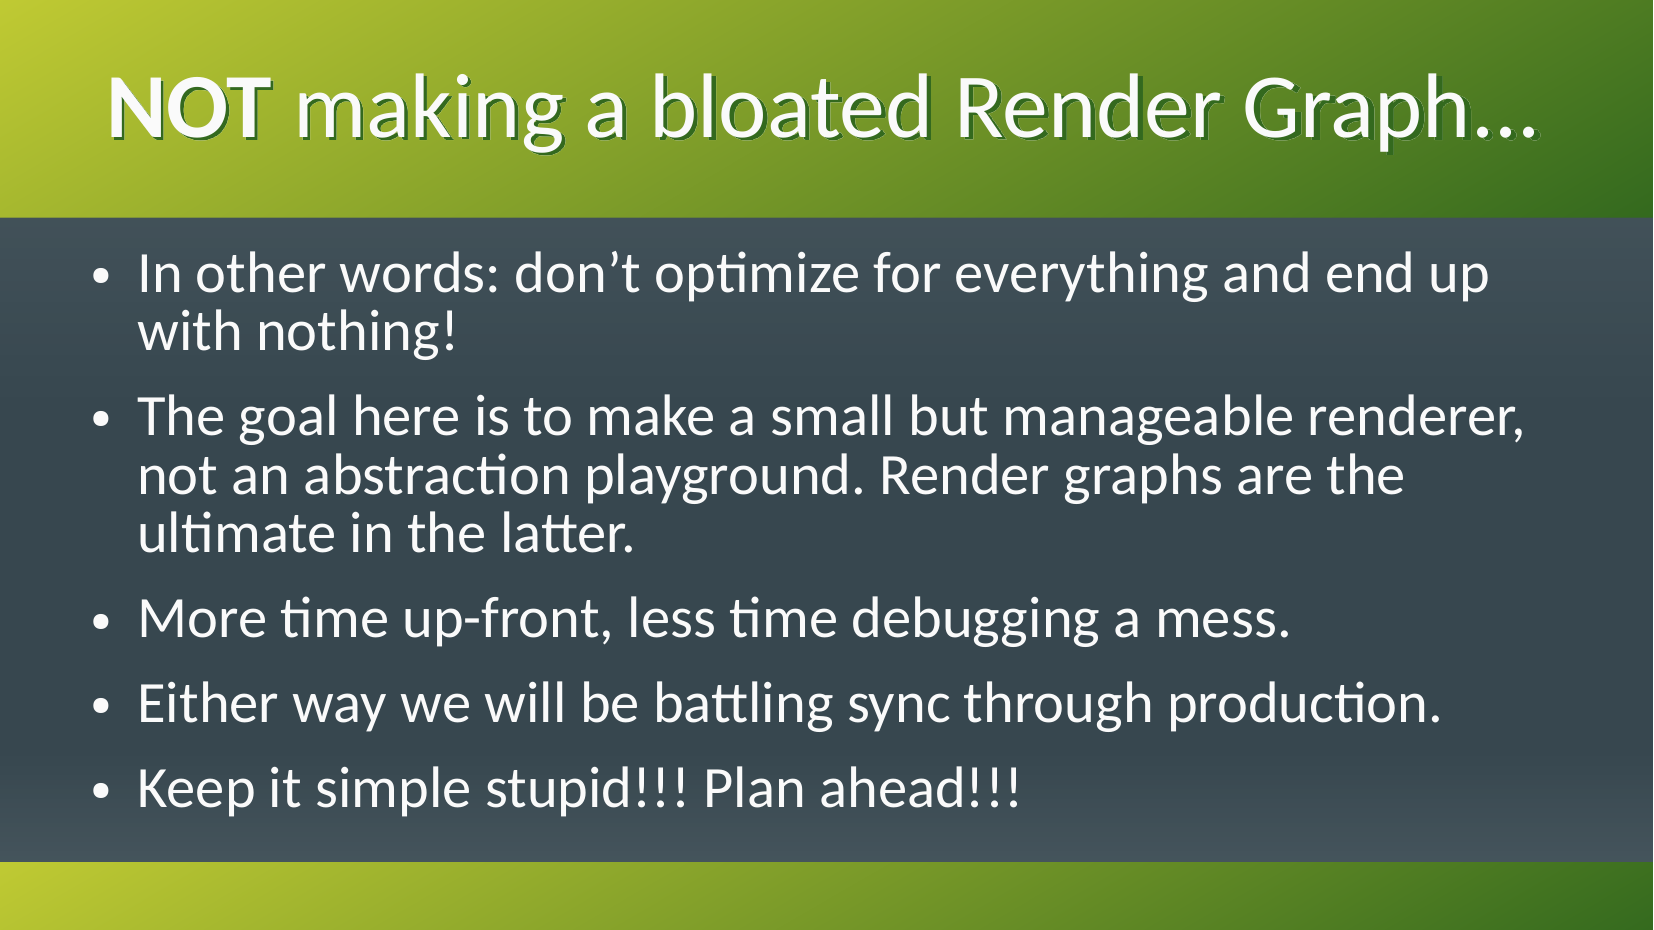

# NOT making a bloated Render Graph...
In other words: don’t optimize for everything and end up with nothing!
The goal here is to make a small but manageable renderer, not an abstraction playground. Render graphs are the ultimate in the latter.
More time up-front, less time debugging a mess.
Either way we will be battling sync through production.
Keep it simple stupid!!! Plan ahead!!!